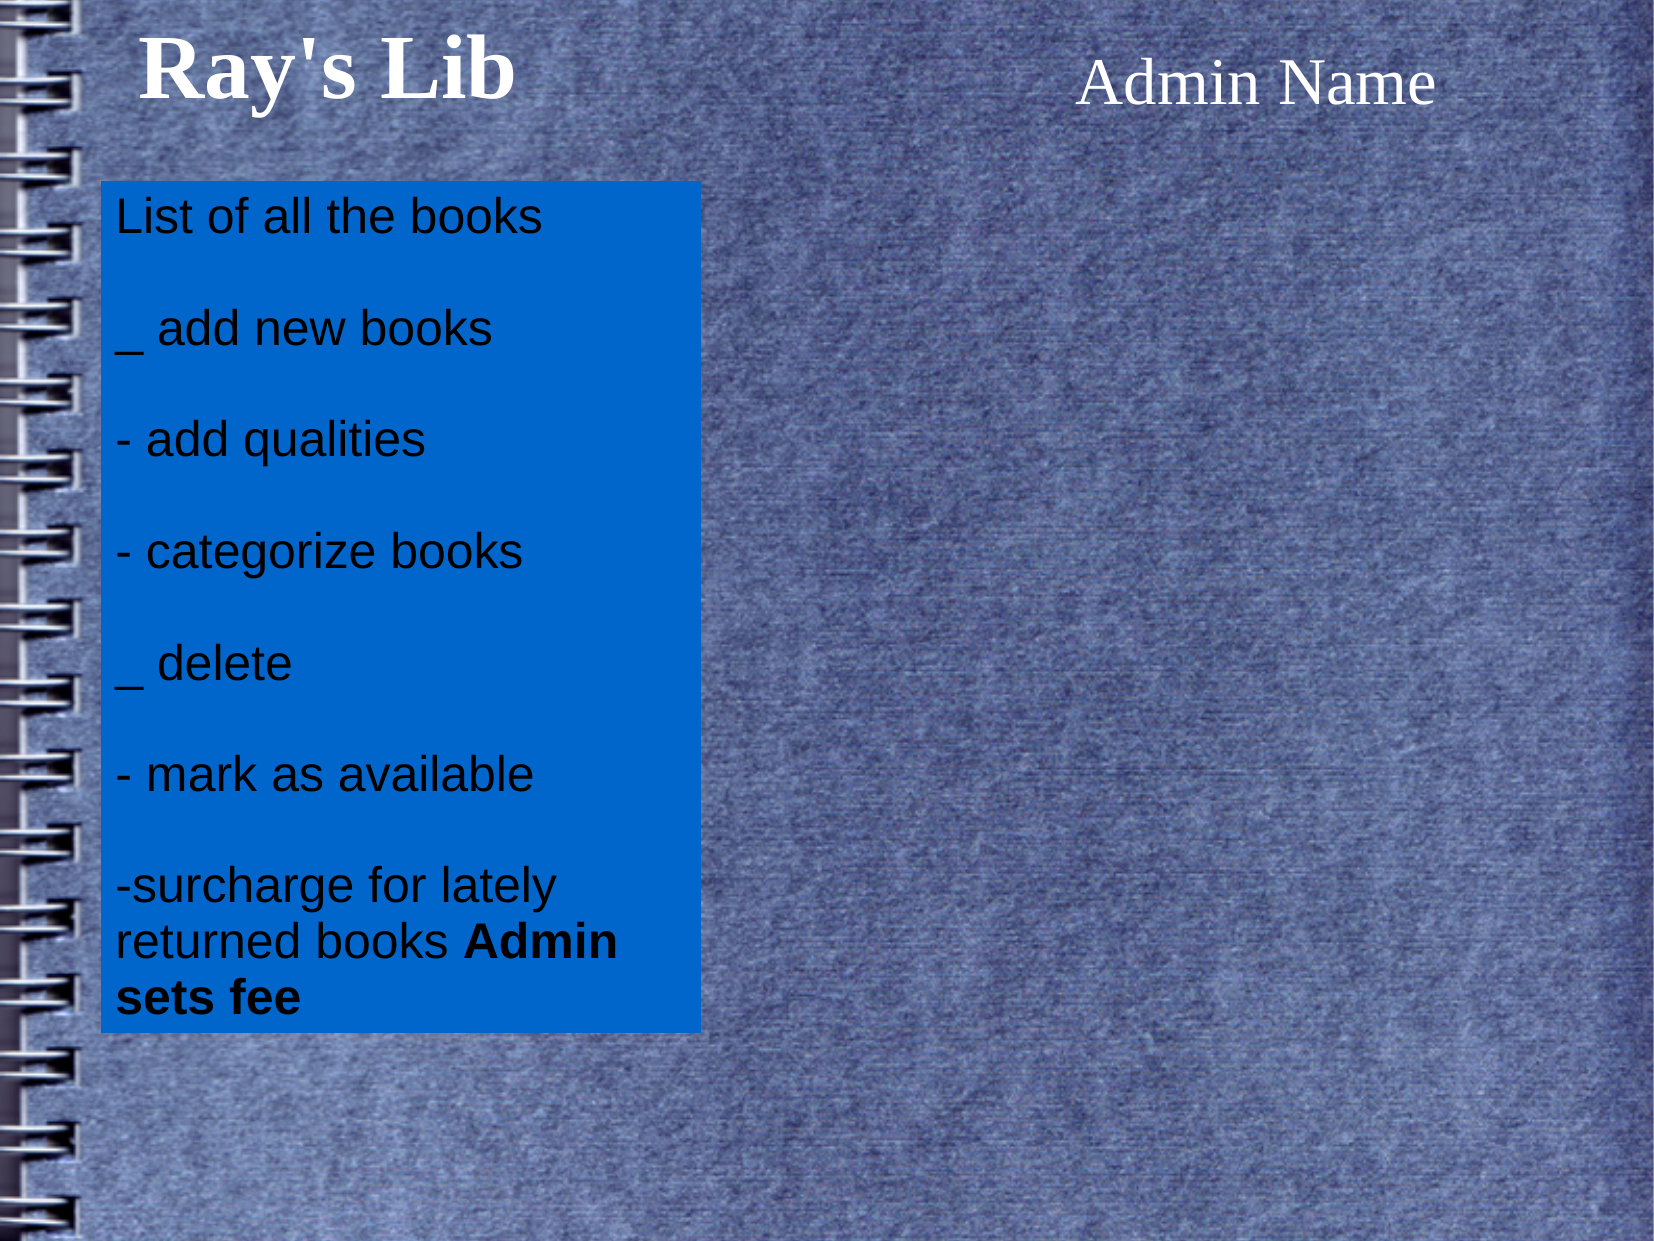

# Ray's Lib
Admin Name
| List of all the books \_ add new books - add qualities - categorize books \_ delete - mark as available -surcharge for lately returned books Admin sets fee |
| --- |